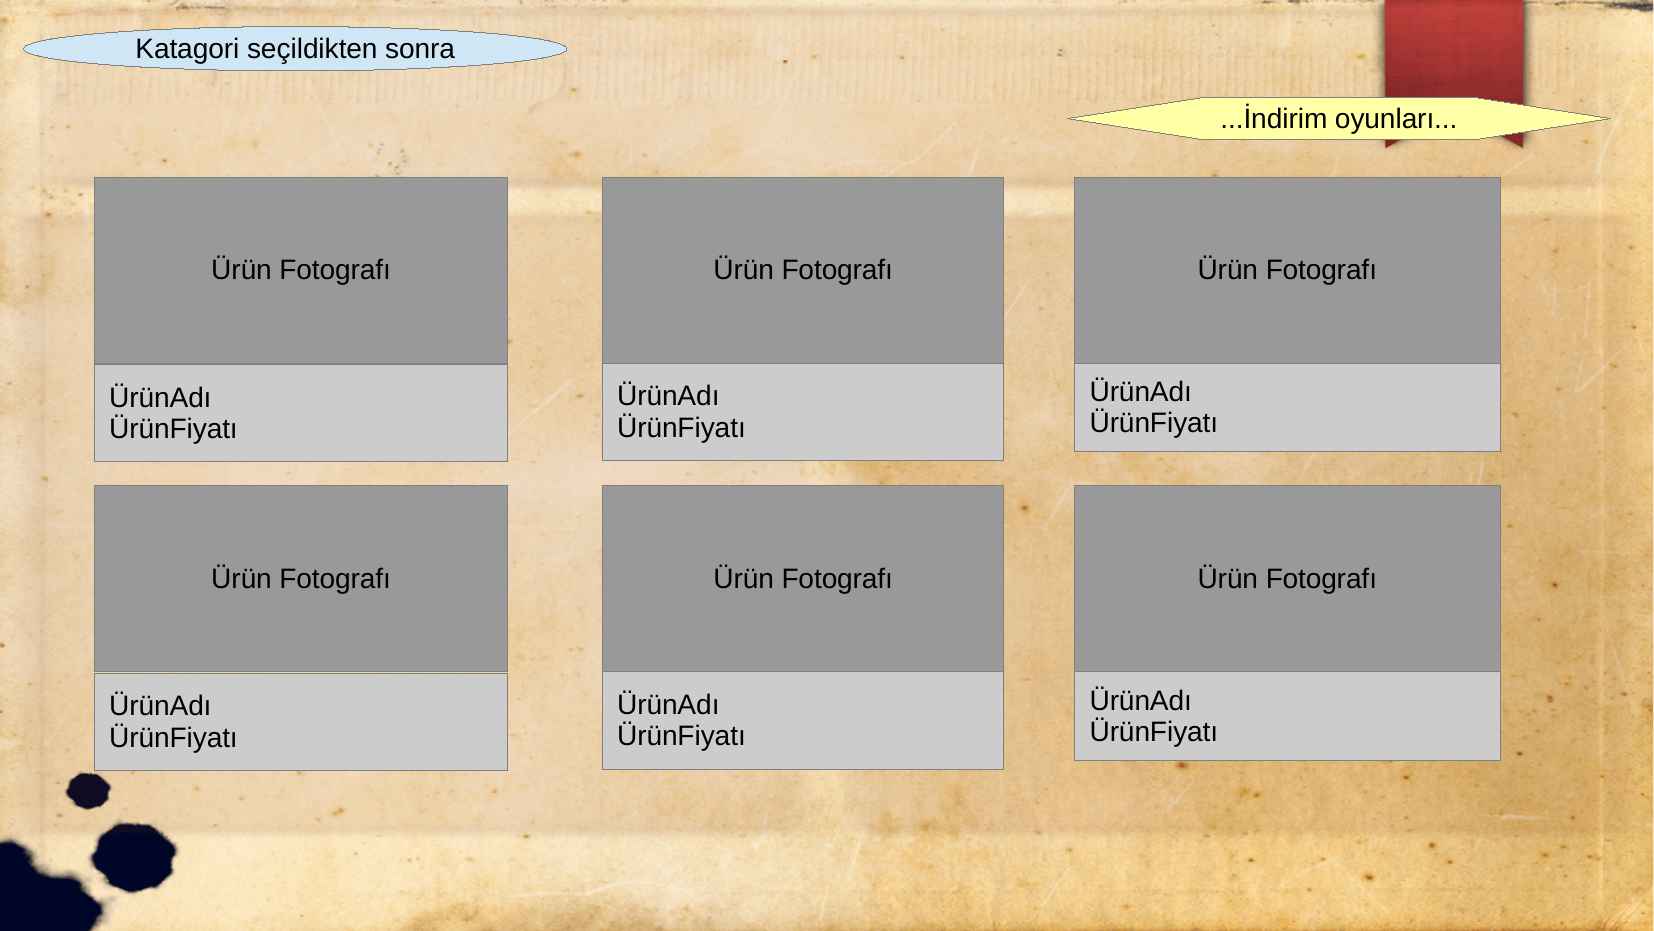

Katagori seçildikten sonra
...İndirim oyunları...
Ürün Fotografı
Ürün Fotografı
Ürün Fotografı
ÜrünAdı
ÜrünFiyatı
ÜrünAdı
ÜrünFiyatı
ÜrünAdı
ÜrünFiyatı
Ürün Fotografı
Ürün Fotografı
Ürün Fotografı
ÜrünAdı
ÜrünFiyatı
ÜrünAdı
ÜrünFiyatı
ÜrünAdı
ÜrünFiyatı